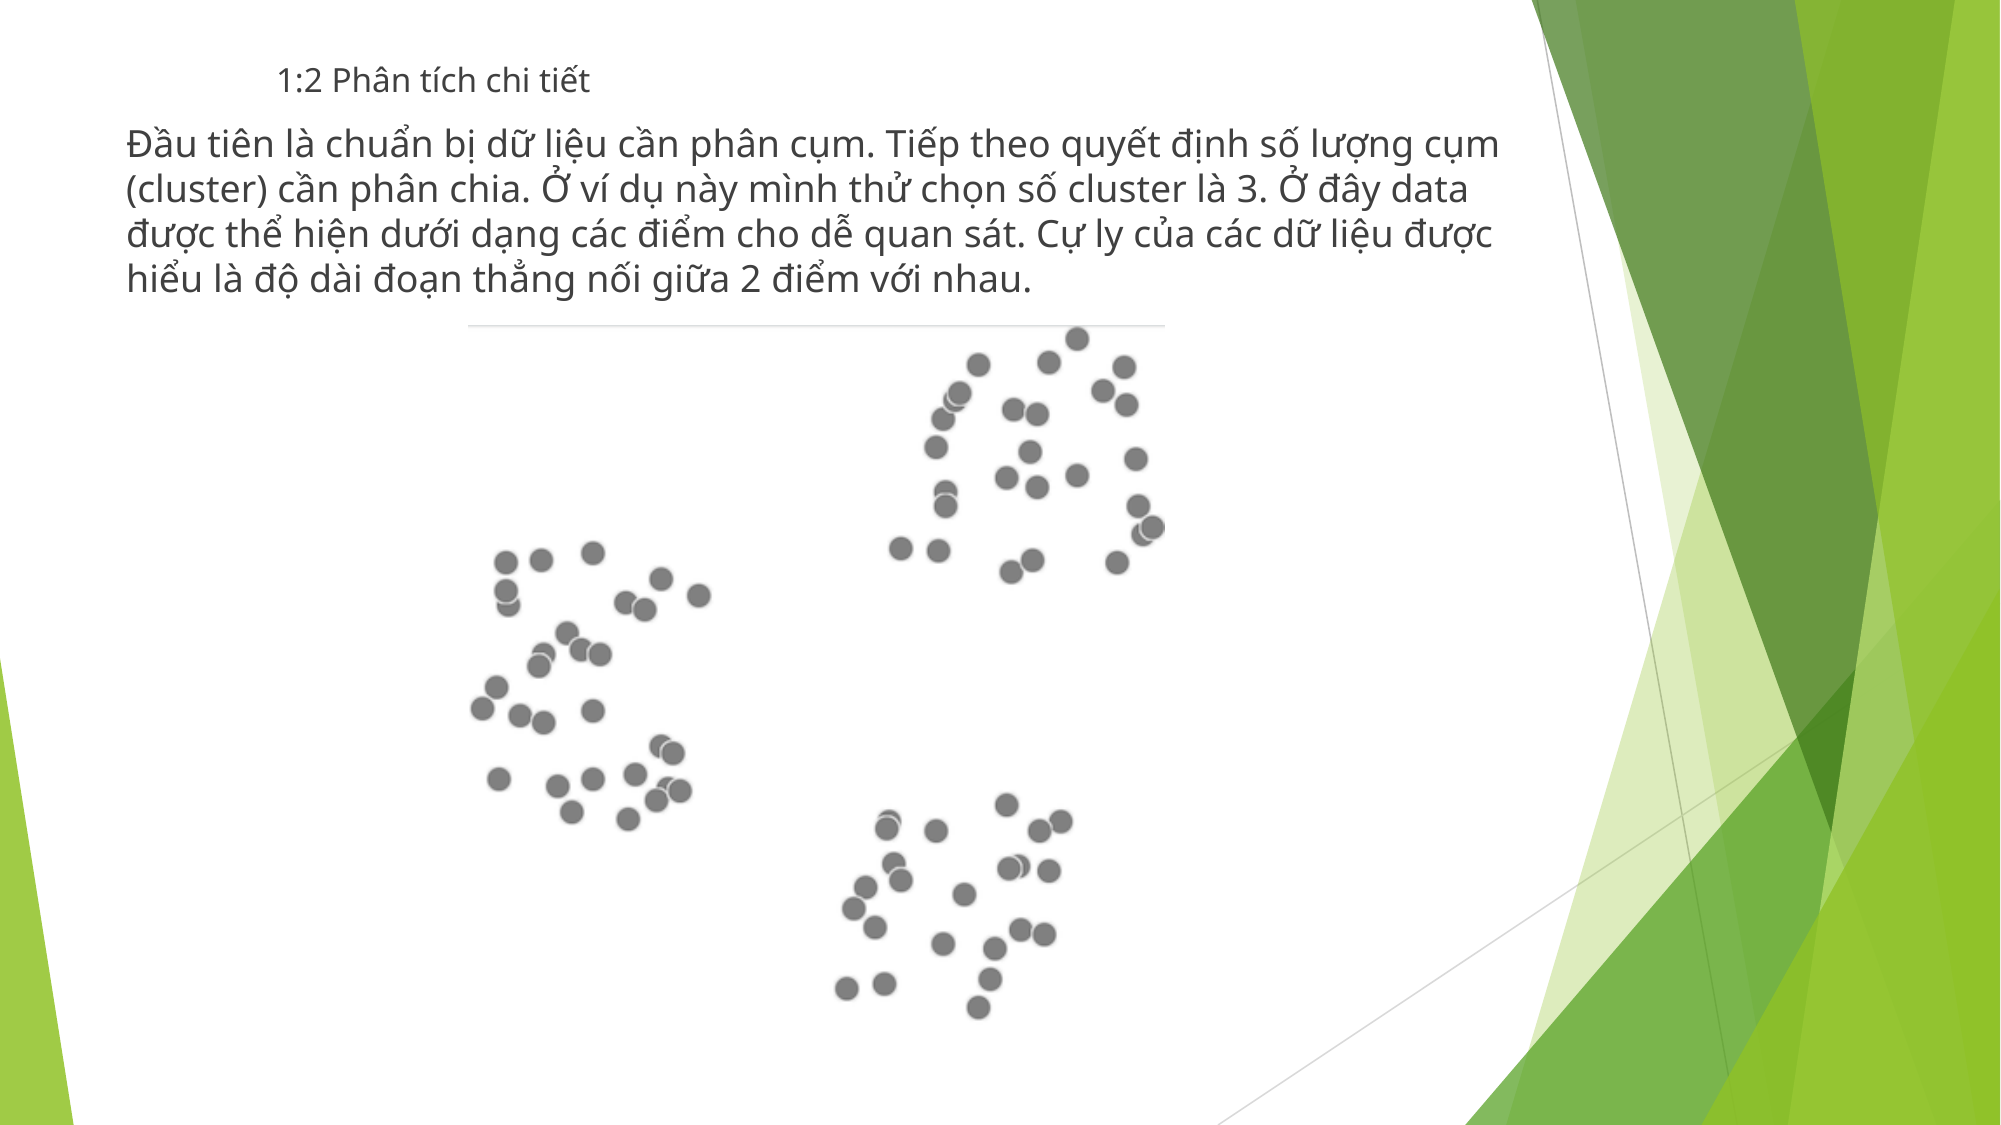

# 1:2 Phân tích chi tiết
Đầu tiên là chuẩn bị dữ liệu cần phân cụm. Tiếp theo quyết định số lượng cụm (cluster) cần phân chia. Ở ví dụ này mình thử chọn số cluster là 3. Ở đây data được thể hiện dưới dạng các điểm cho dễ quan sát. Cự ly của các dữ liệu được hiểu là độ dài đoạn thẳng nối giữa 2 điểm với nhau.